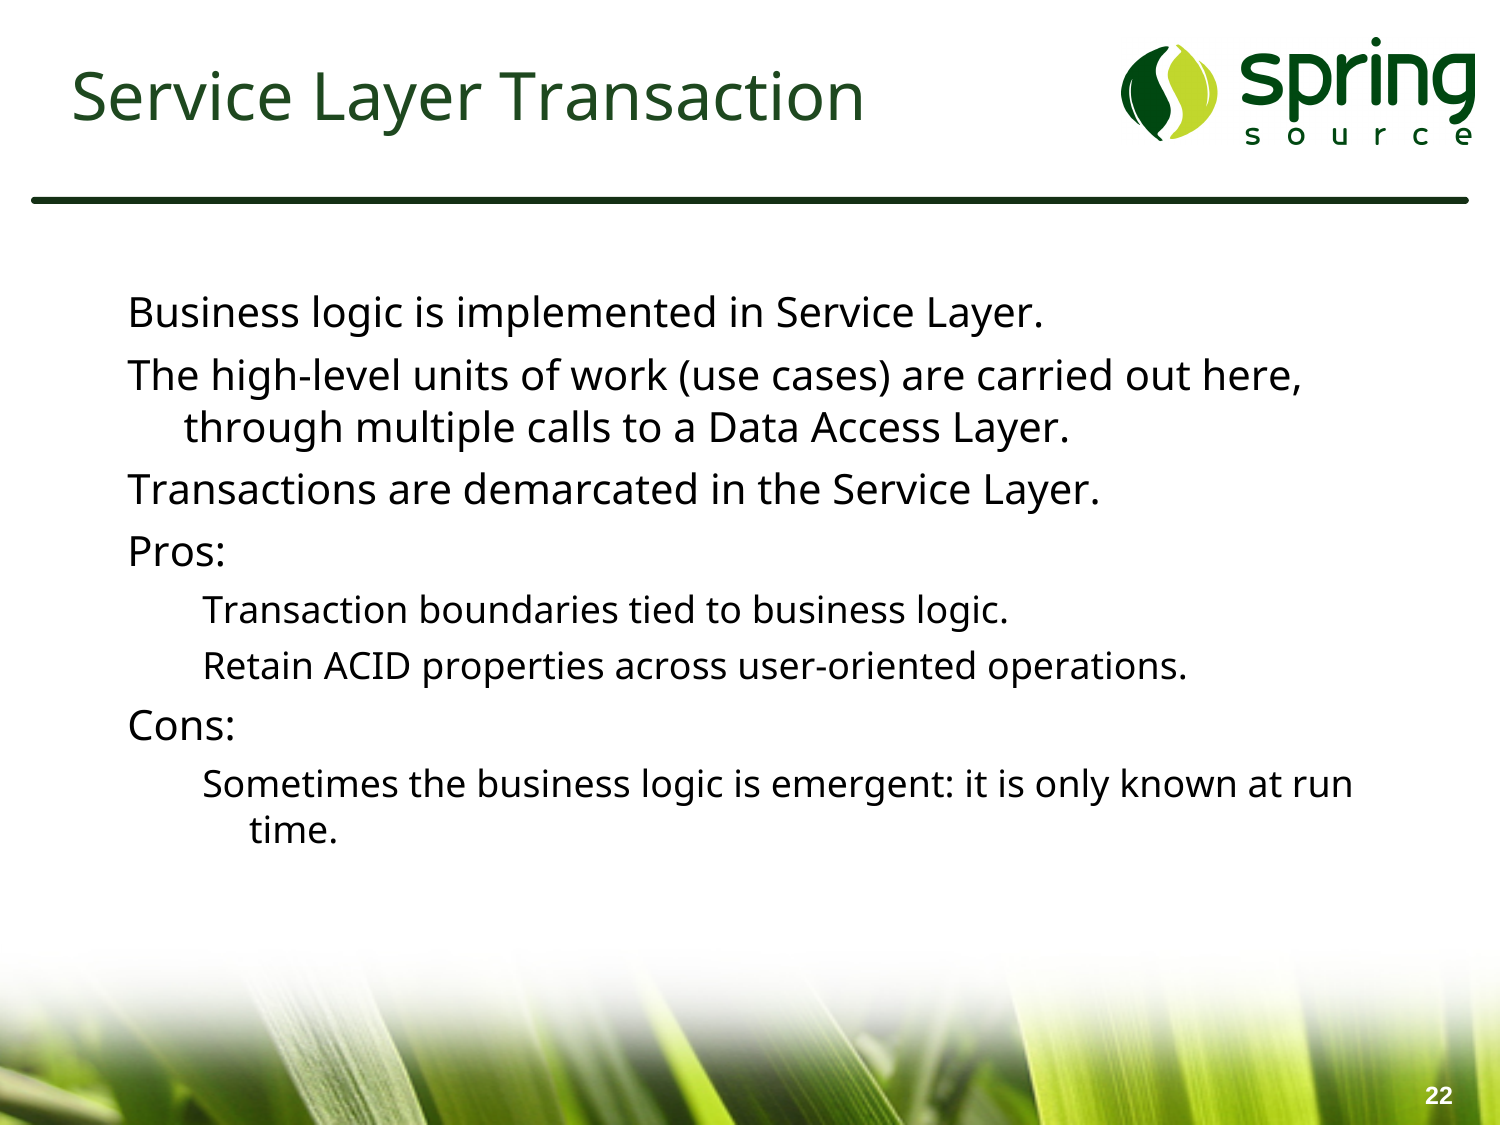

# Service Layer Transaction
Business logic is implemented in Service Layer.
The high-level units of work (use cases) are carried out here, through multiple calls to a Data Access Layer.
Transactions are demarcated in the Service Layer.
Pros:
Transaction boundaries tied to business logic.
Retain ACID properties across user-oriented operations.
Cons:
Sometimes the business logic is emergent: it is only known at run time.